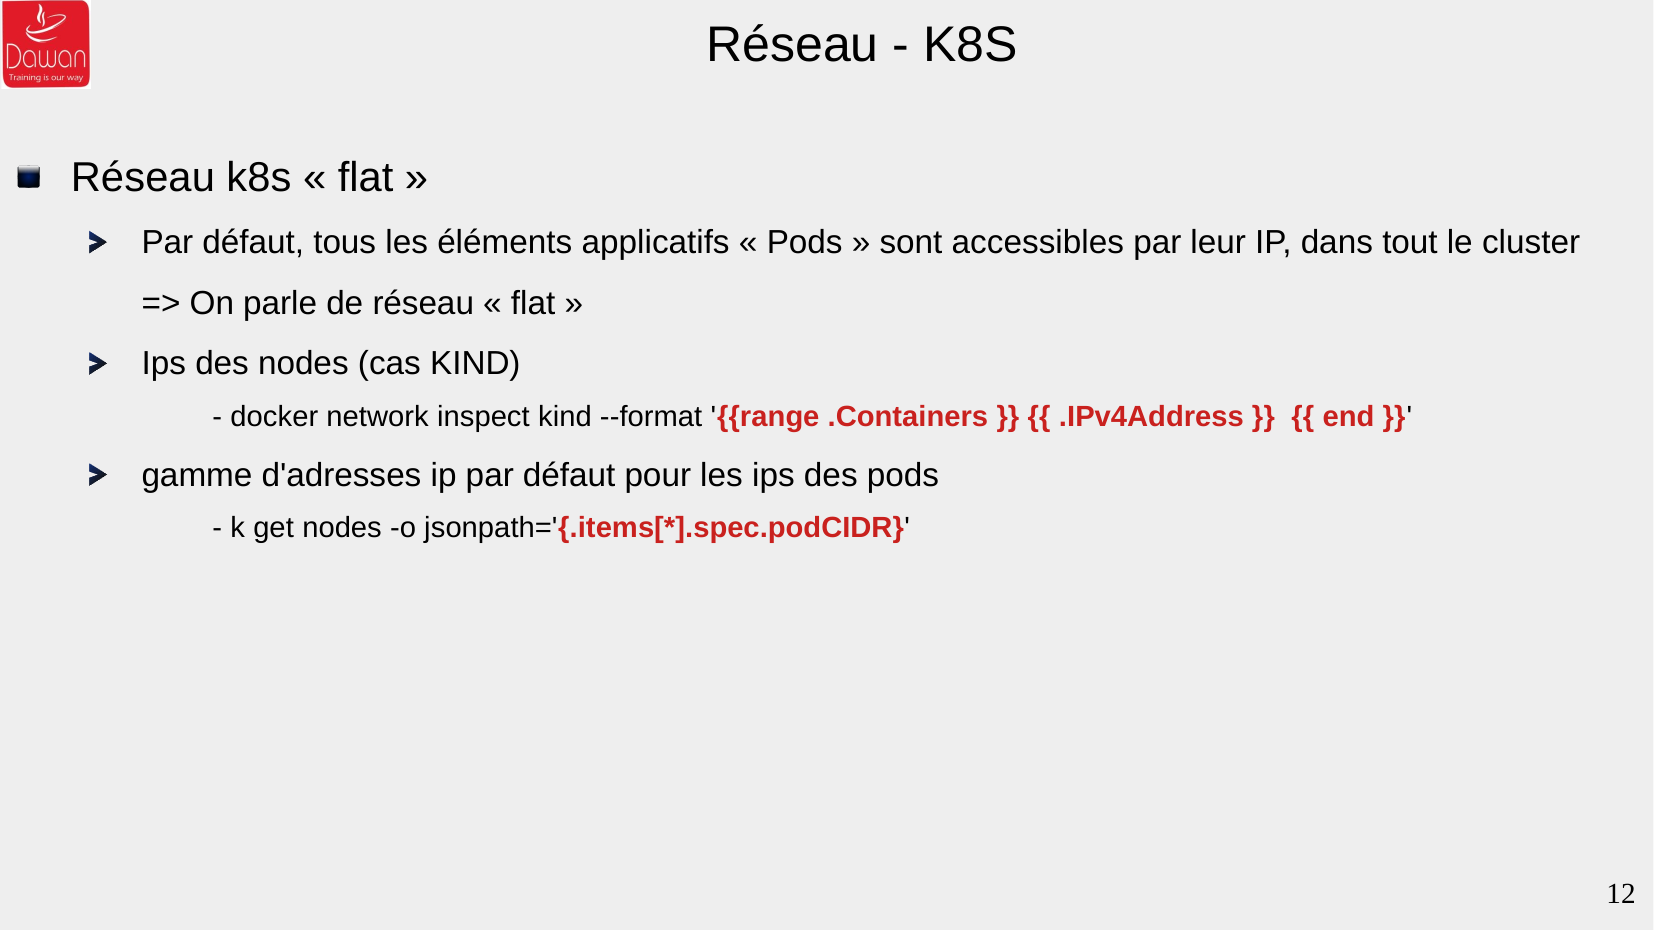

# Réseau - K8S
Réseau k8s « flat »
Par défaut, tous les éléments applicatifs « Pods » sont accessibles par leur IP, dans tout le cluster
=> On parle de réseau « flat »
Ips des nodes (cas KIND)
- docker network inspect kind --format '{{range .Containers }} {{ .IPv4Address }} {{ end }}'
gamme d'adresses ip par défaut pour les ips des pods
- k get nodes -o jsonpath='{.items[*].spec.podCIDR}'
12